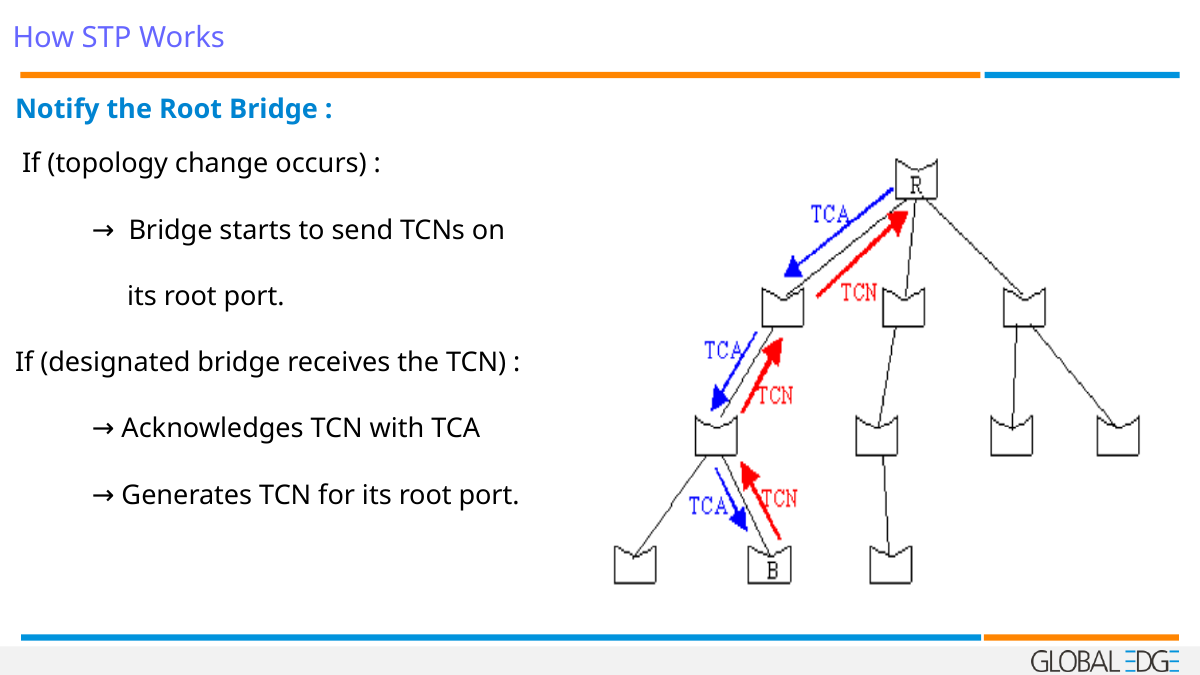

# How STP Works
Notify the Root Bridge :
 If (topology change occurs) :
 → Bridge starts to send TCNs on
 its root port.
If (designated bridge receives the TCN) :
 → Acknowledges TCN with TCA
 → Generates TCN for its root port.